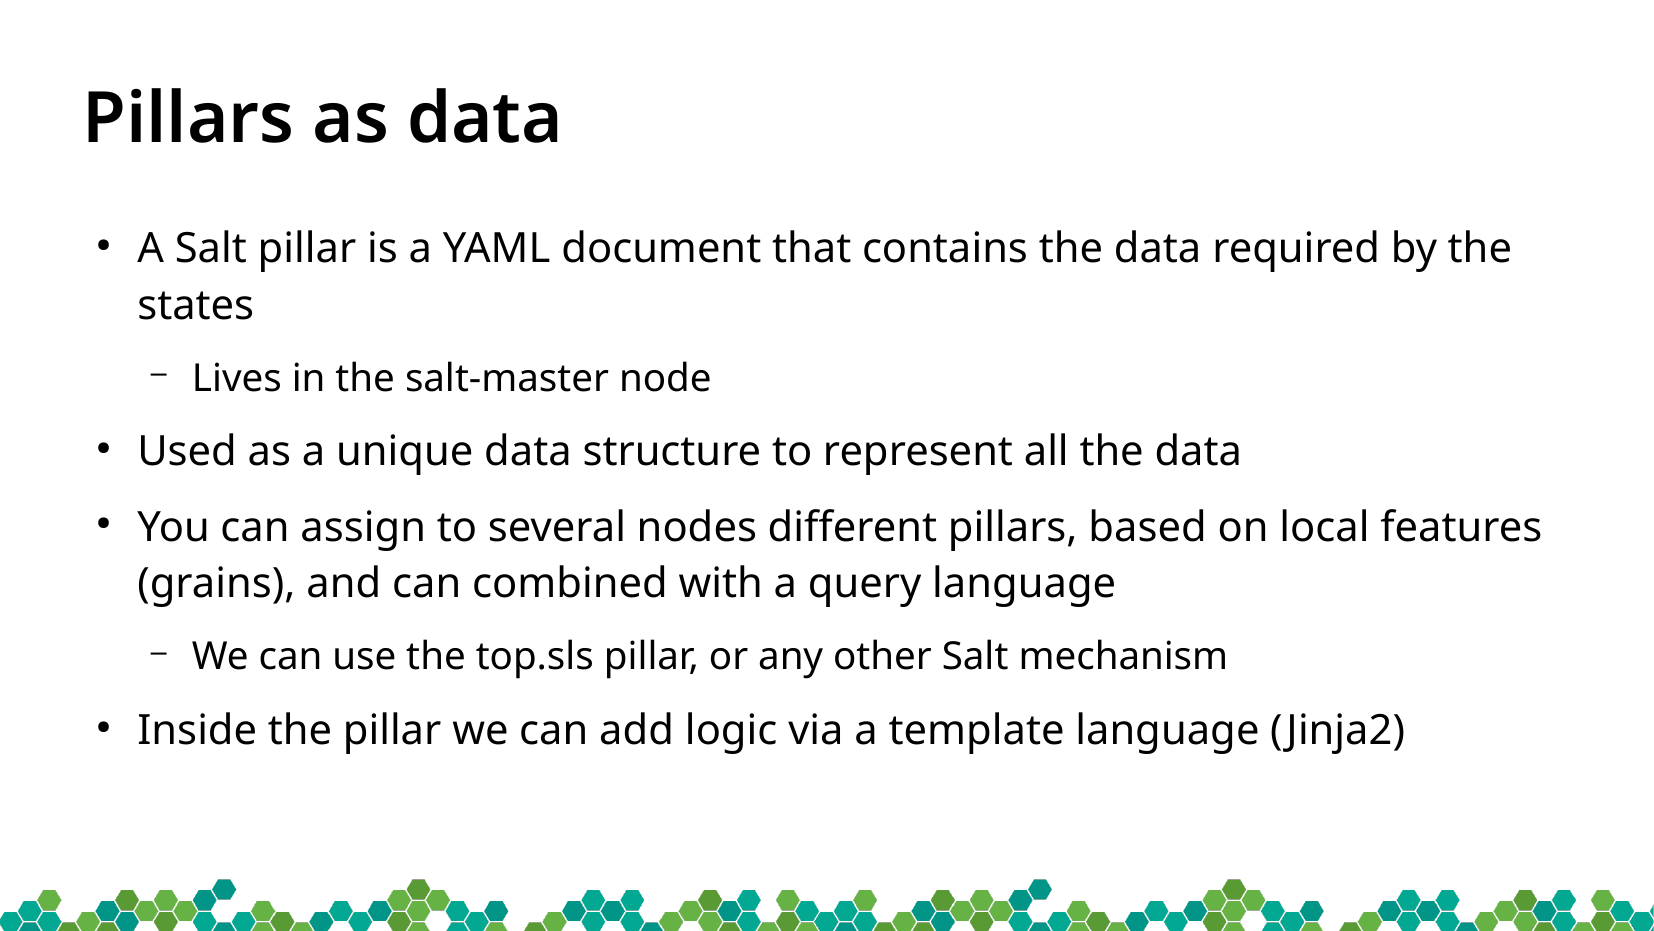

# Pillars as data
A Salt pillar is a YAML document that contains the data required by the states
Lives in the salt-master node
Used as a unique data structure to represent all the data
You can assign to several nodes different pillars, based on local features (grains), and can combined with a query language
We can use the top.sls pillar, or any other Salt mechanism
Inside the pillar we can add logic via a template language (Jinja2)